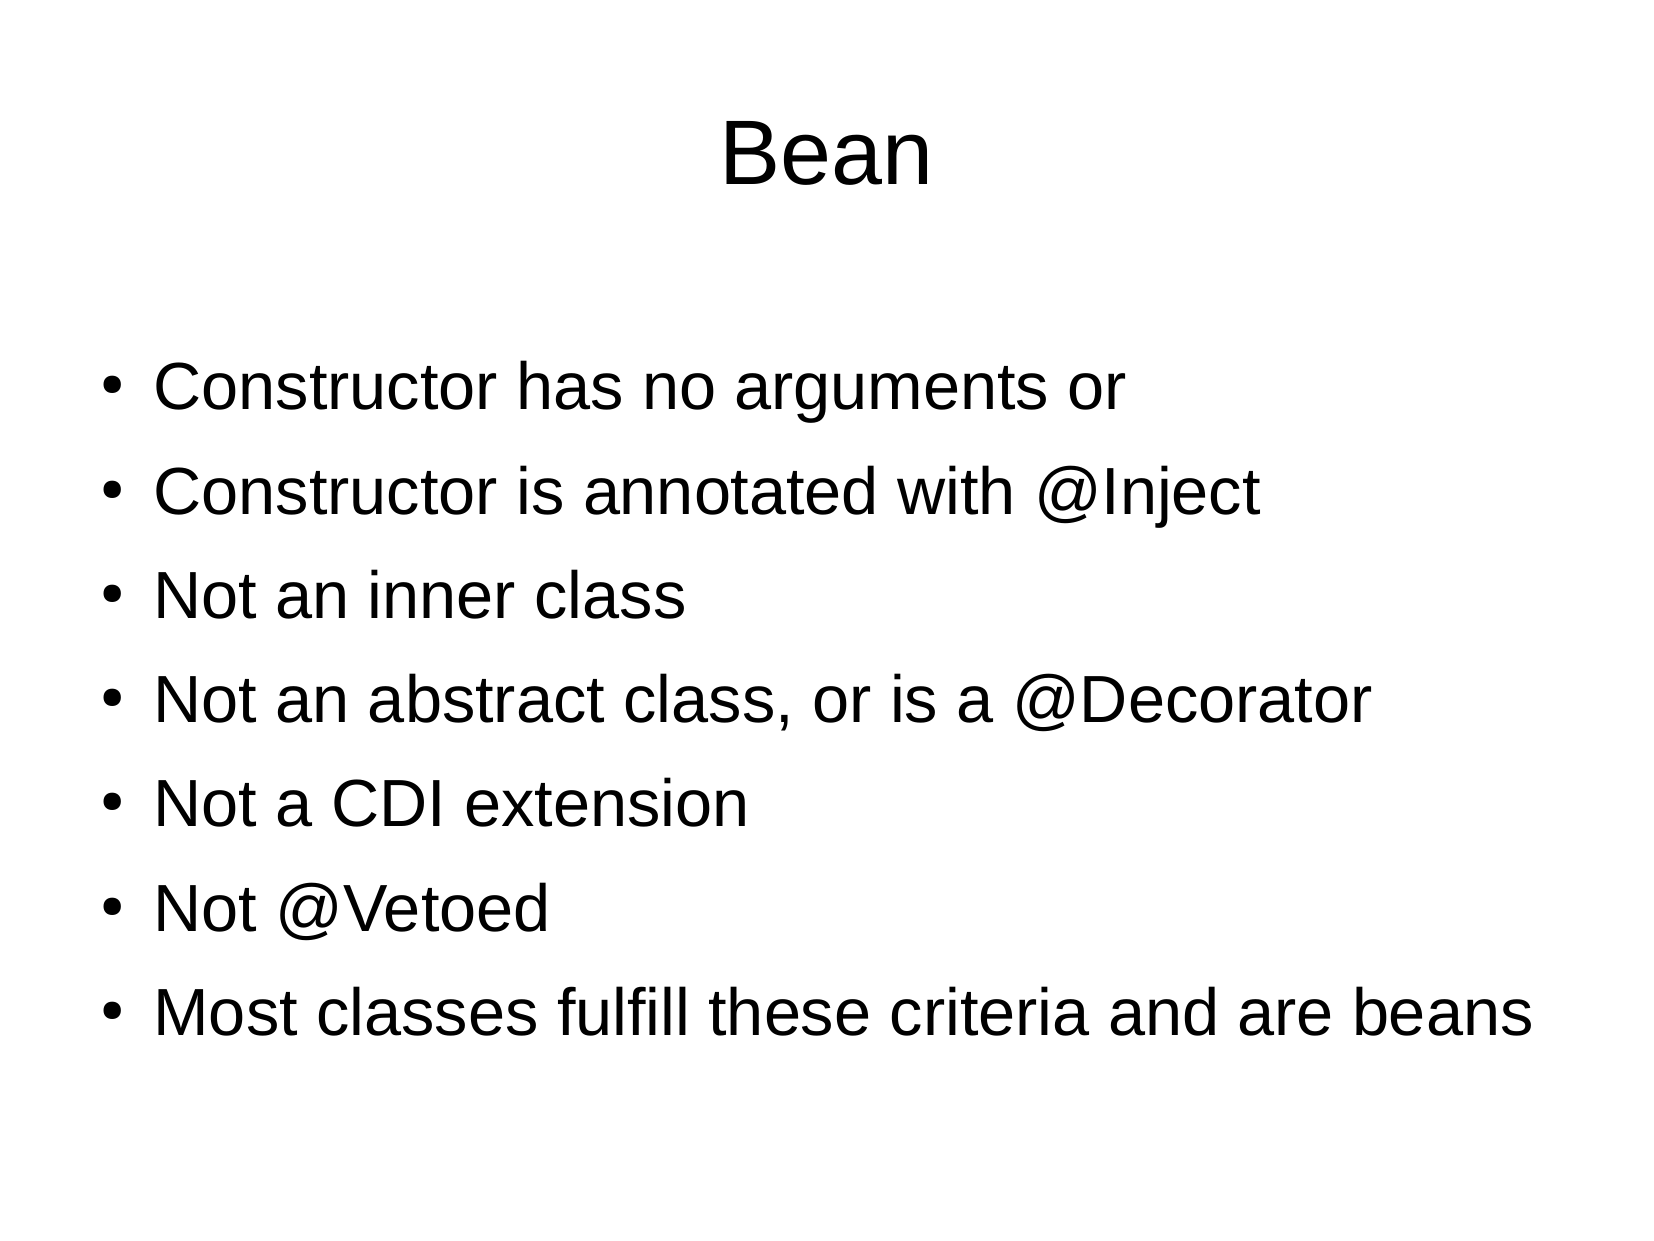

# Bean
Constructor has no arguments or
Constructor is annotated with @Inject
Not an inner class
Not an abstract class, or is a @Decorator
Not a CDI extension
Not @Vetoed
Most classes fulfill these criteria and are beans